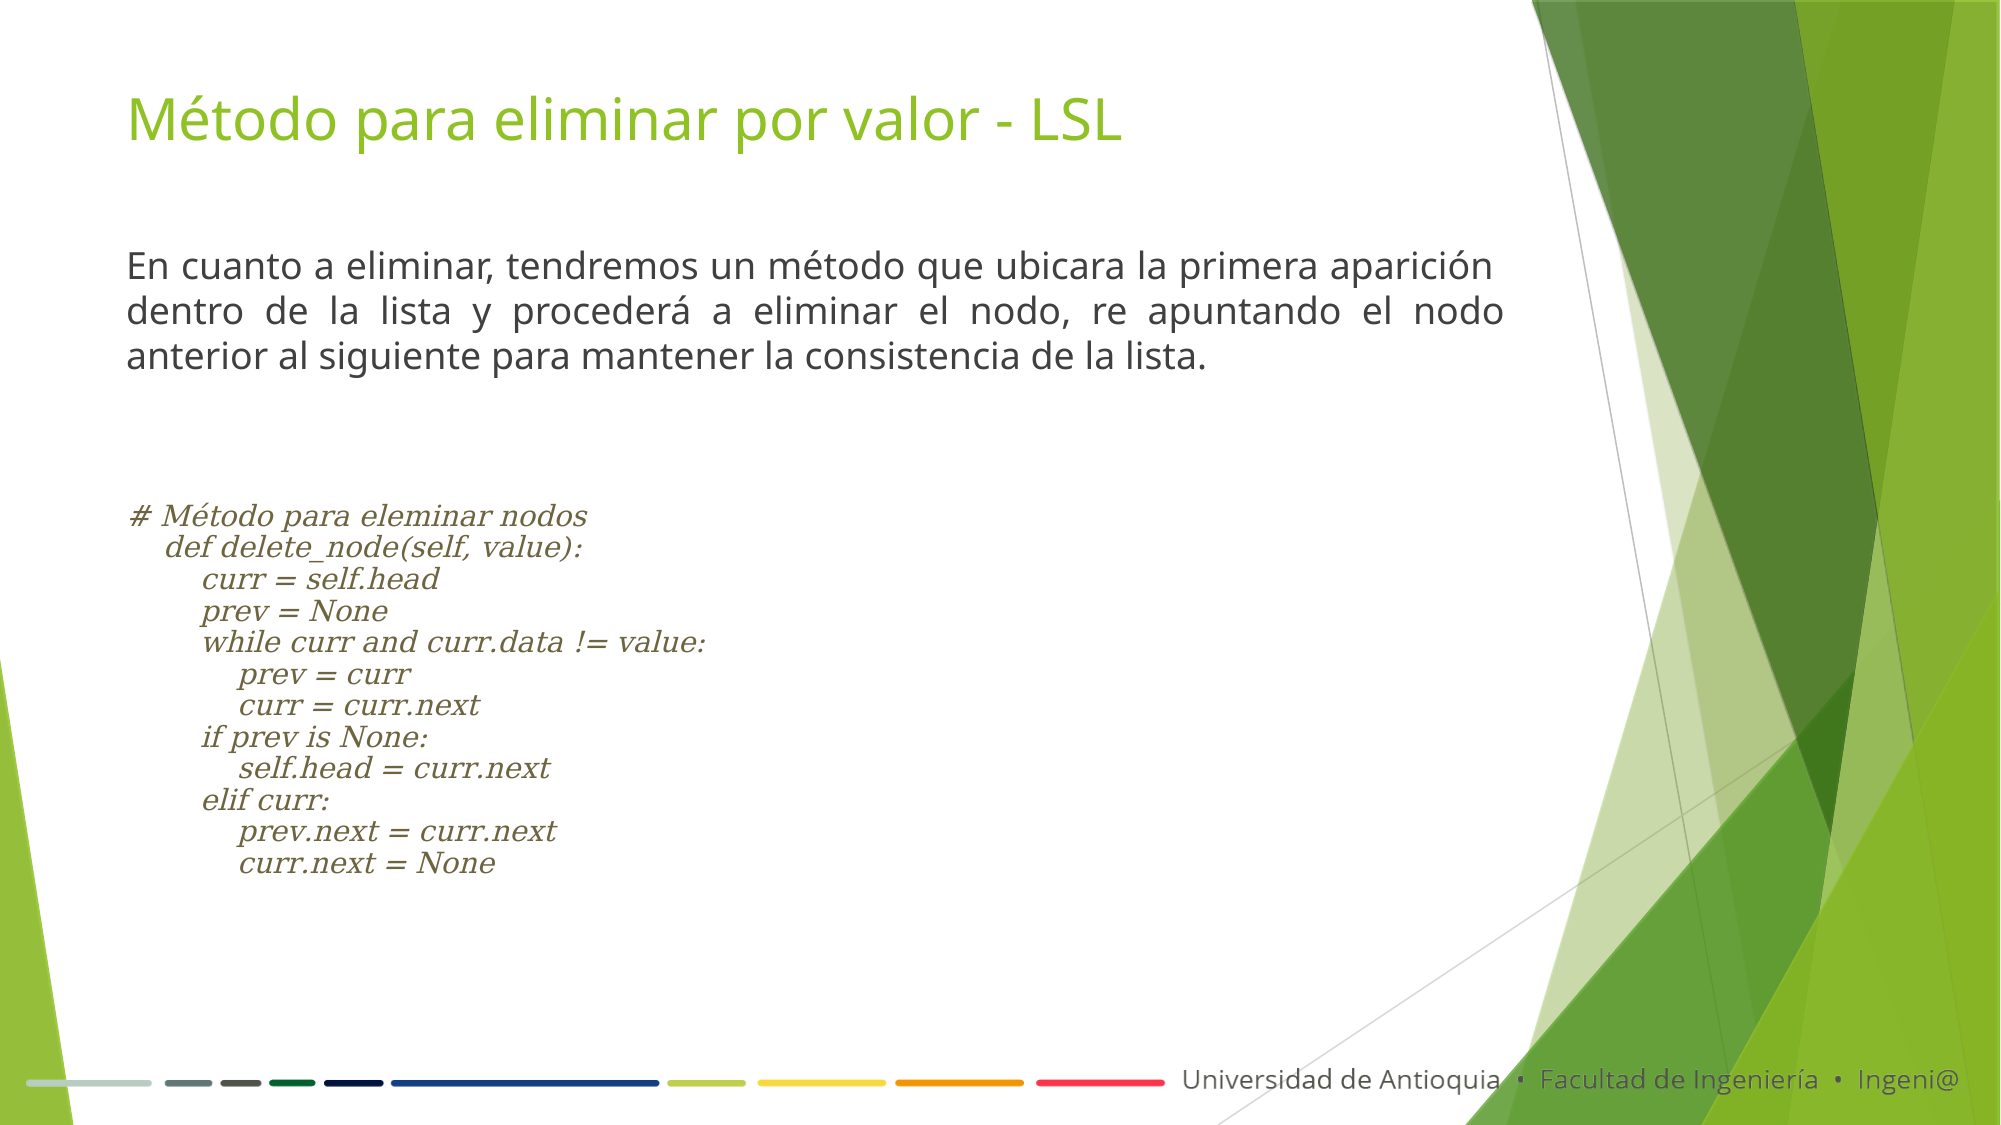

Método para eliminar por valor - LSL
# En cuanto a eliminar, tendremos un método que ubicara la primera aparición dentro de la lista y procederá a eliminar el nodo, re apuntando el nodo anterior al siguiente para mantener la consistencia de la lista.
# Método para eleminar nodos
 def delete_node(self, value):
 curr = self.head
 prev = None
 while curr and curr.data != value:
 prev = curr
 curr = curr.next
 if prev is None:
 self.head = curr.next
 elif curr:
 prev.next = curr.next
 curr.next = None